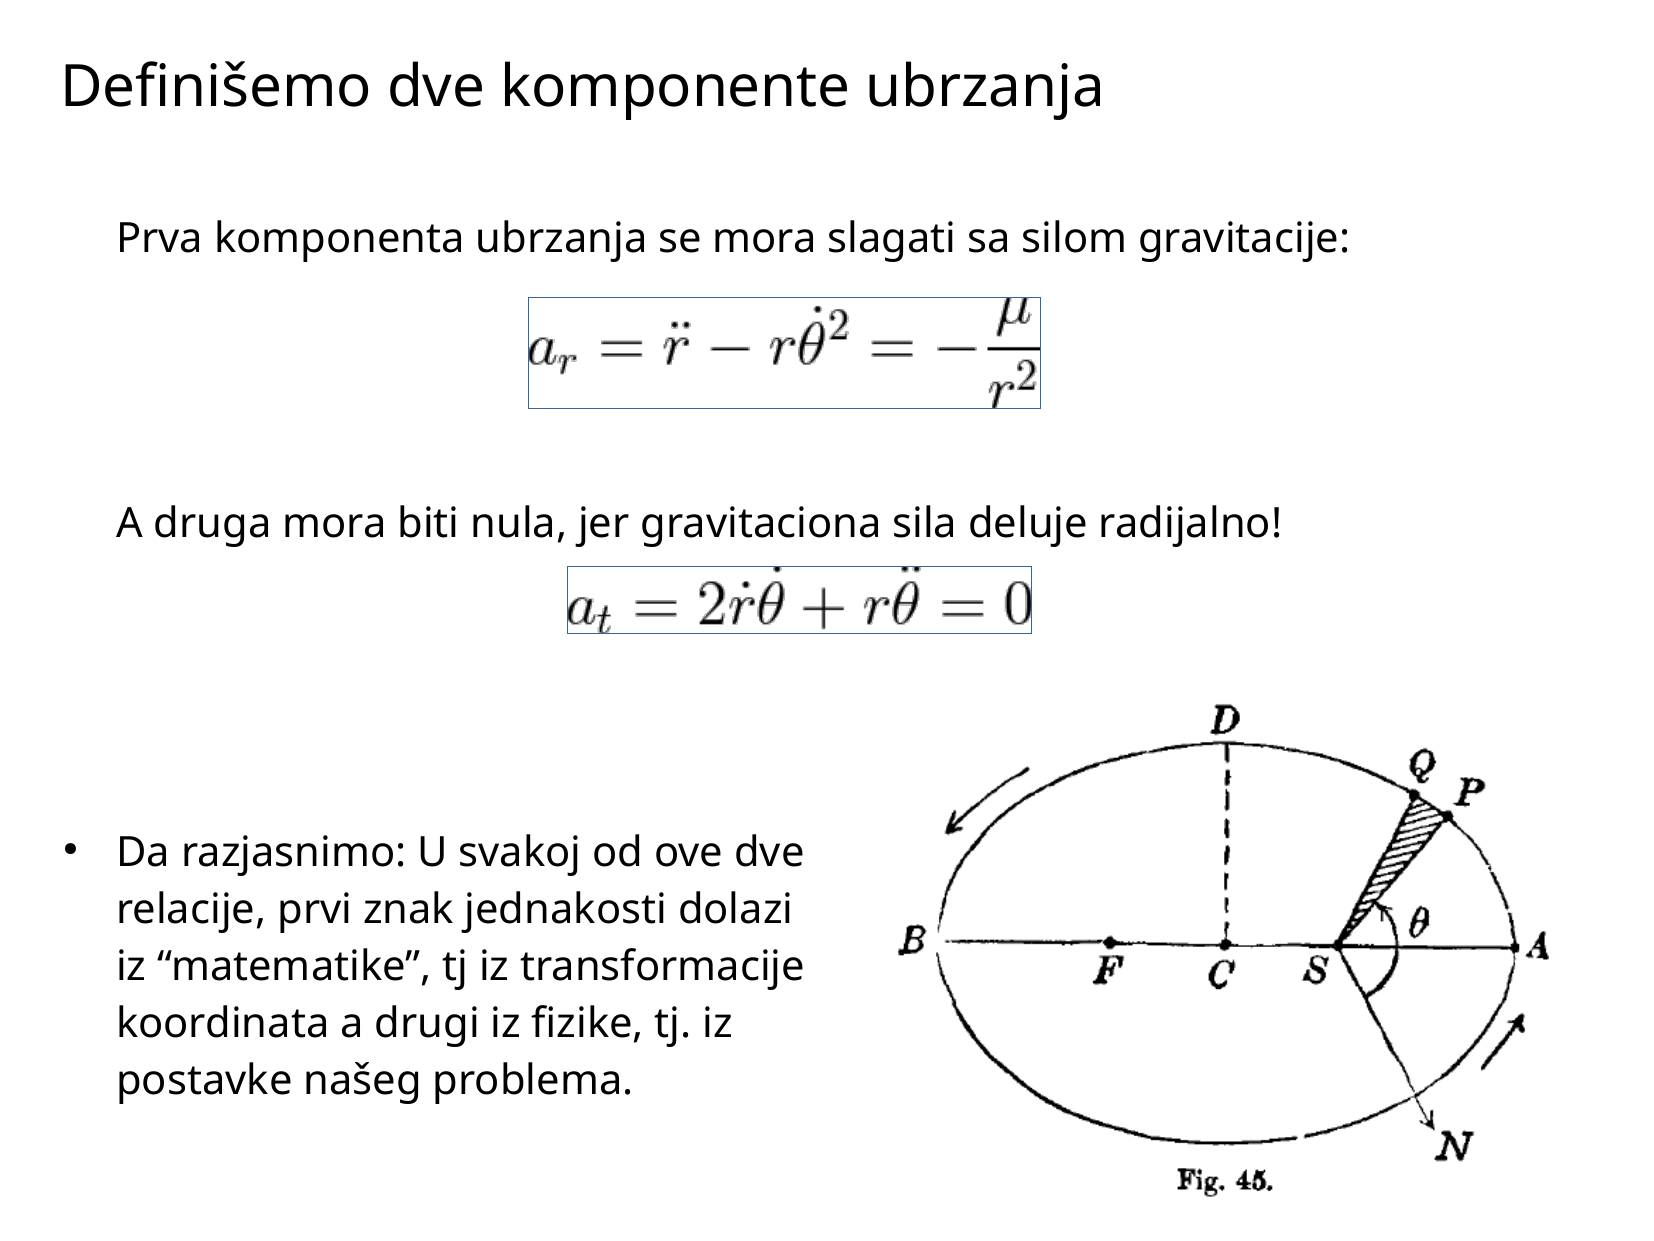

# Definišemo dve komponente ubrzanja
Prva komponenta ubrzanja se mora slagati sa silom gravitacije:
A druga mora biti nula, jer gravitaciona sila deluje radijalno!
Da razjasnimo: U svakoj od ove dve
relacije, prvi znak jednakosti dolazi
iz “matematike”, tj iz transformacije
koordinata a drugi iz fizike, tj. iz
postavke našeg problema.